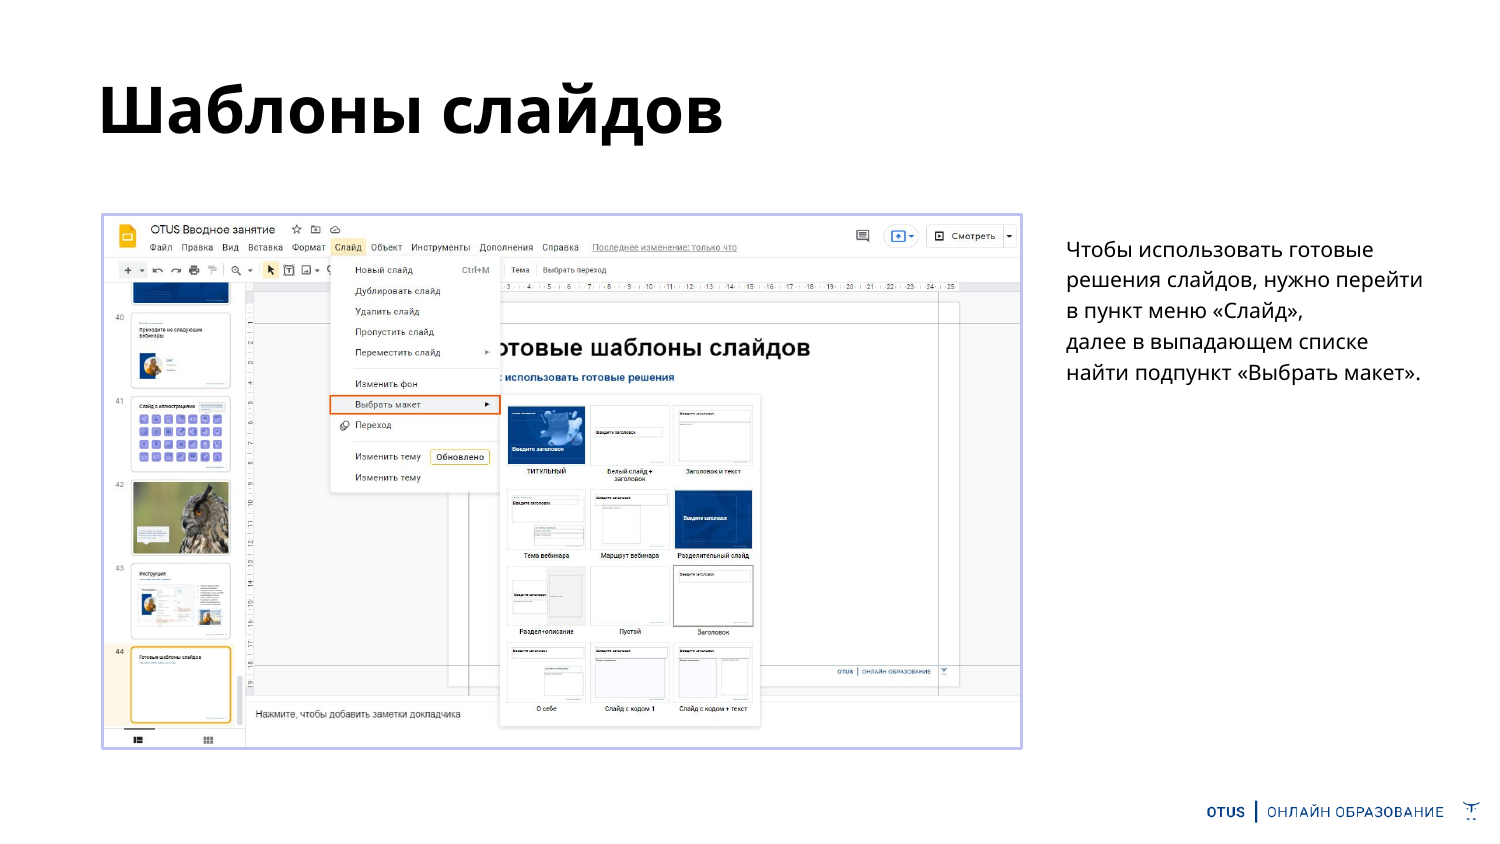

# Шаблоны слайдов
Чтобы использовать готовые решения слайдов, нужно перейти
в пункт меню «Слайд»,
далее в выпадающем списке найти подпункт «Выбрать макет».